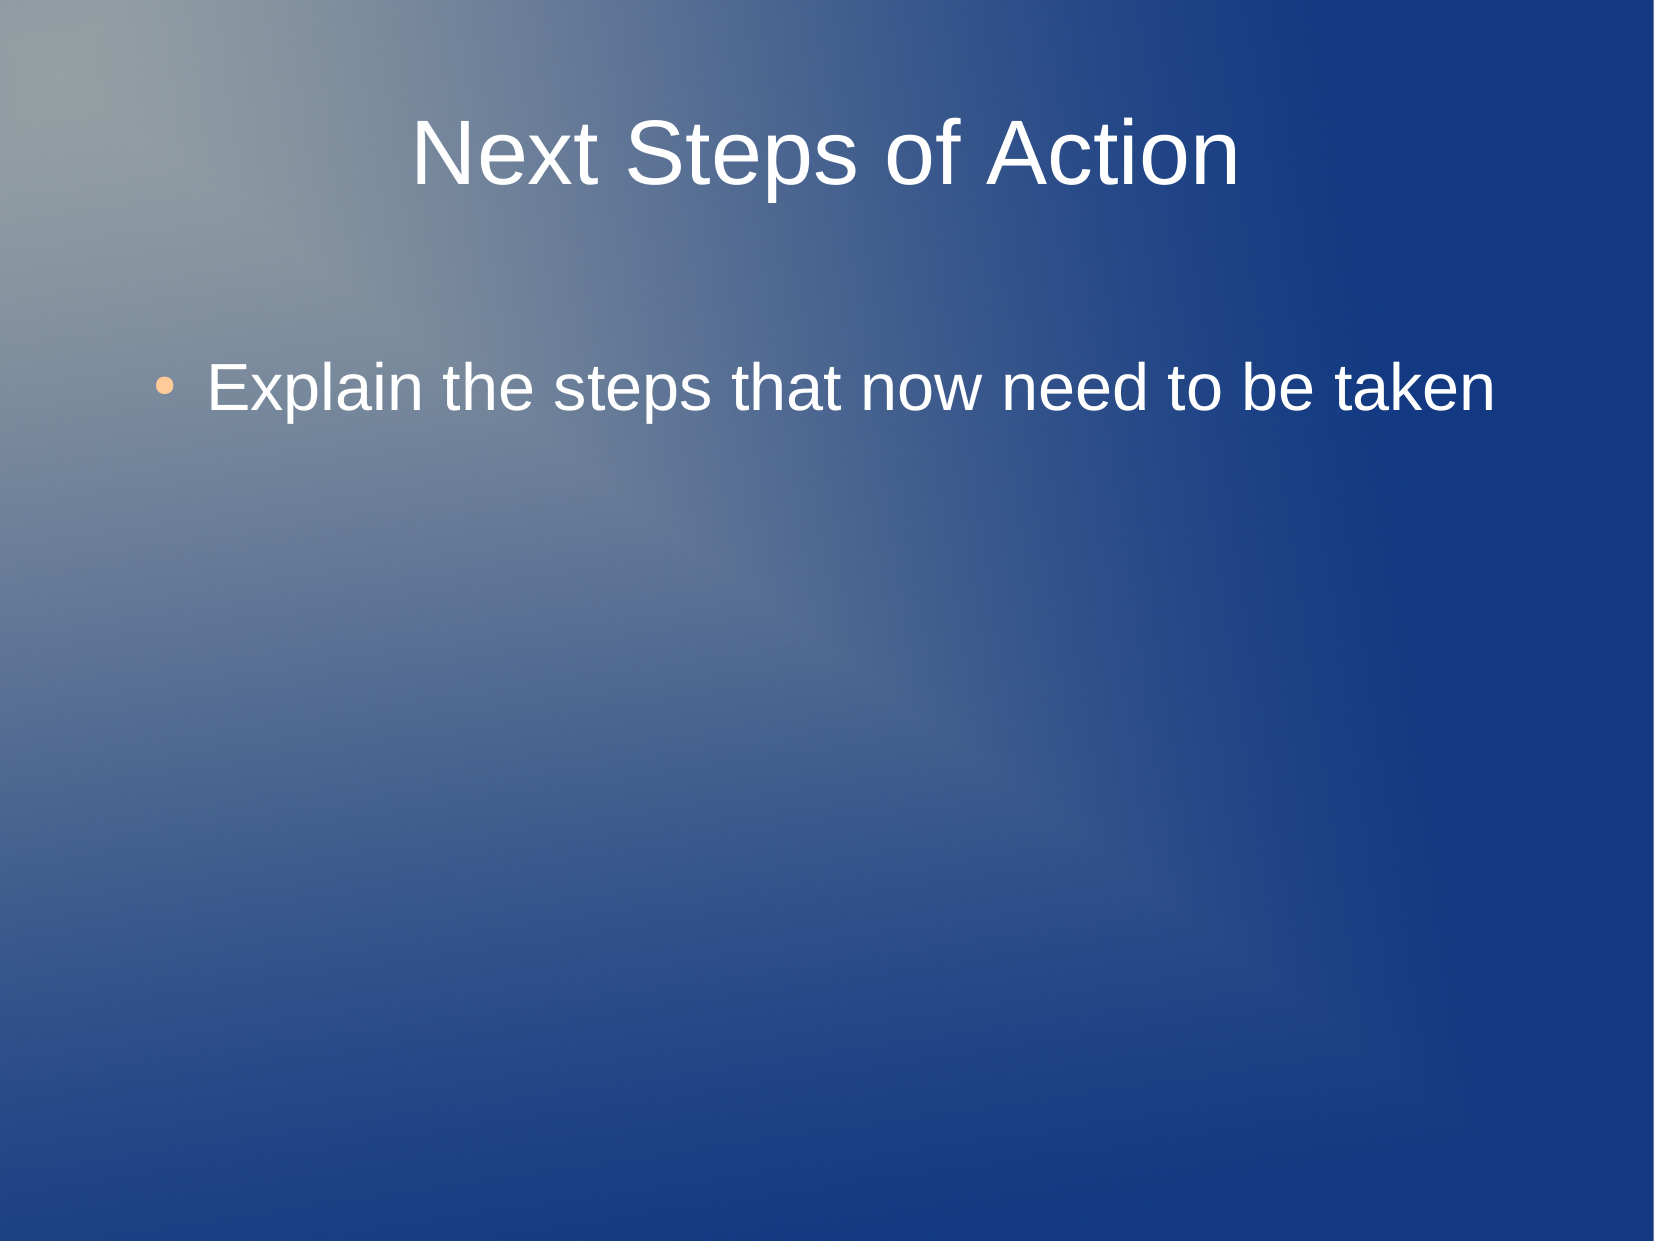

# Next Steps of Action
Explain the steps that now need to be taken